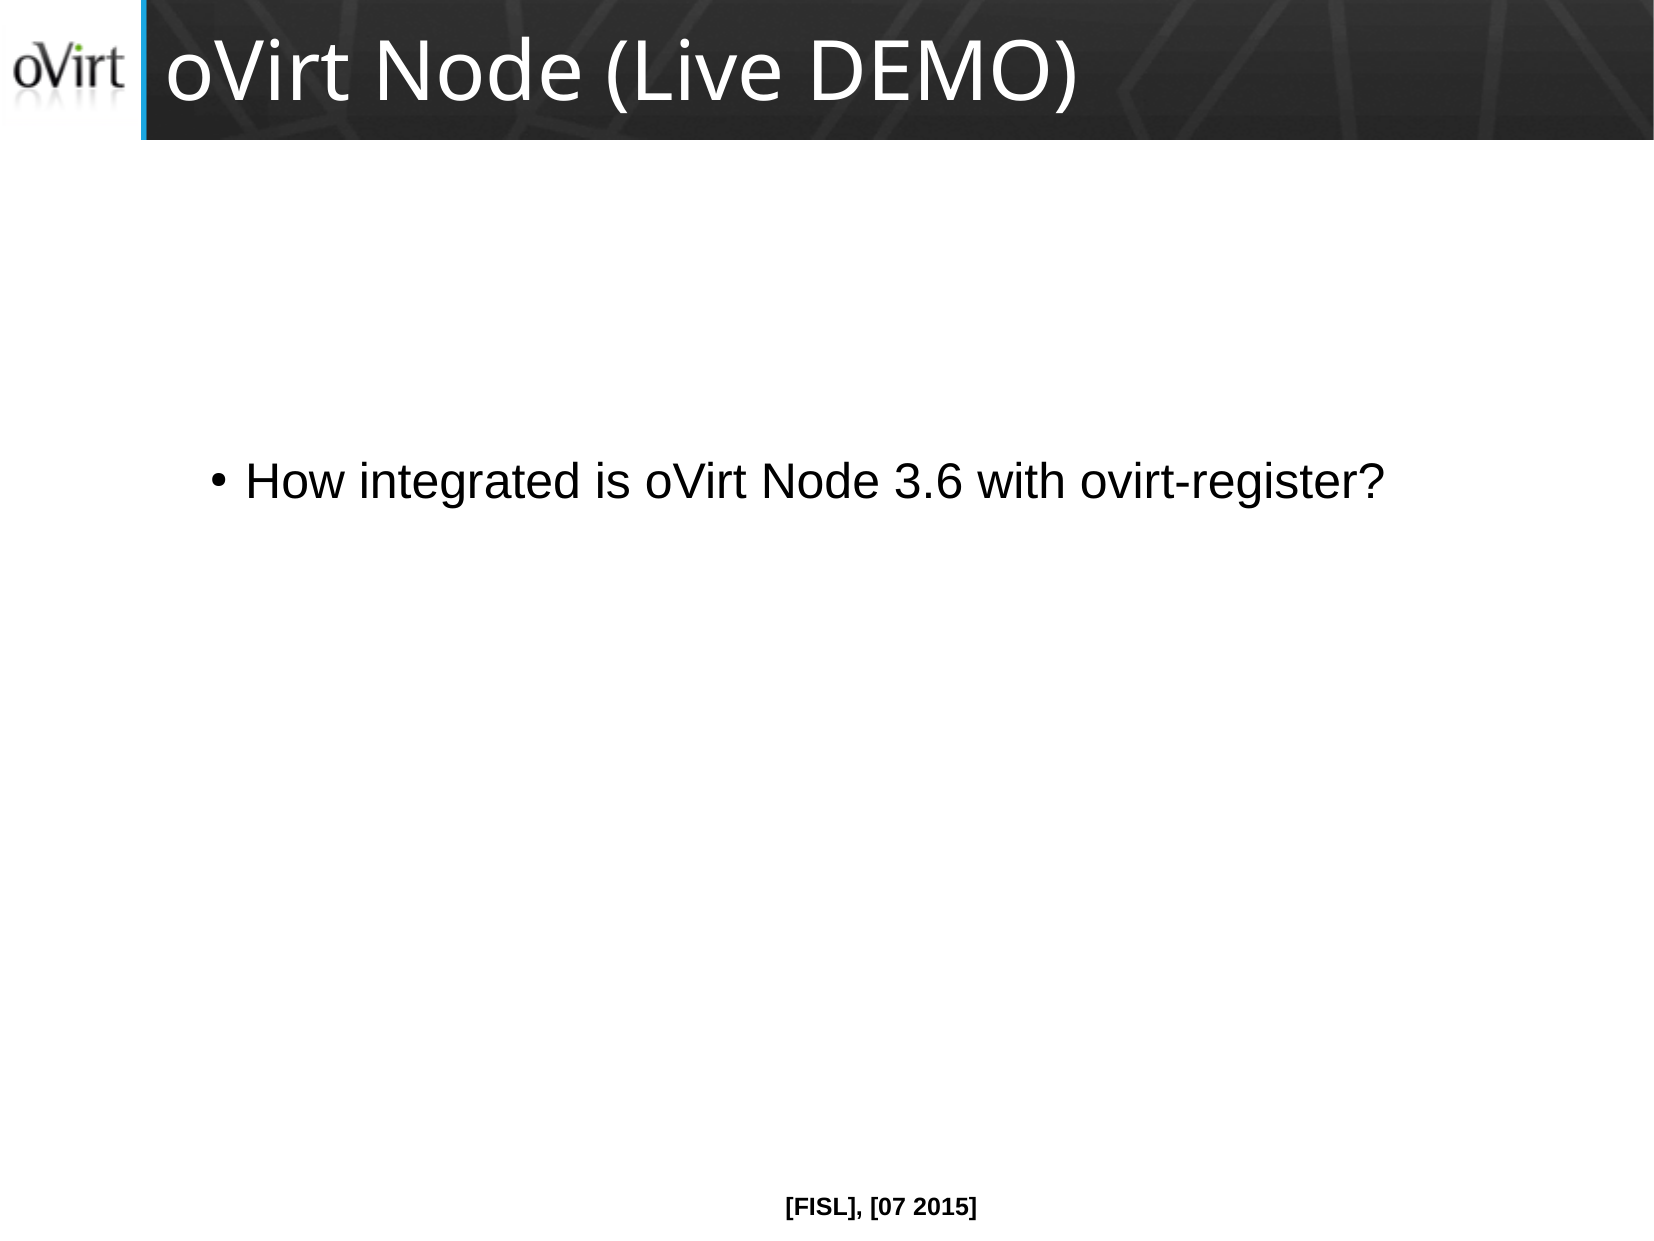

# oVirt Node (Live DEMO)
How integrated is oVirt Node 3.6 with ovirt-register?